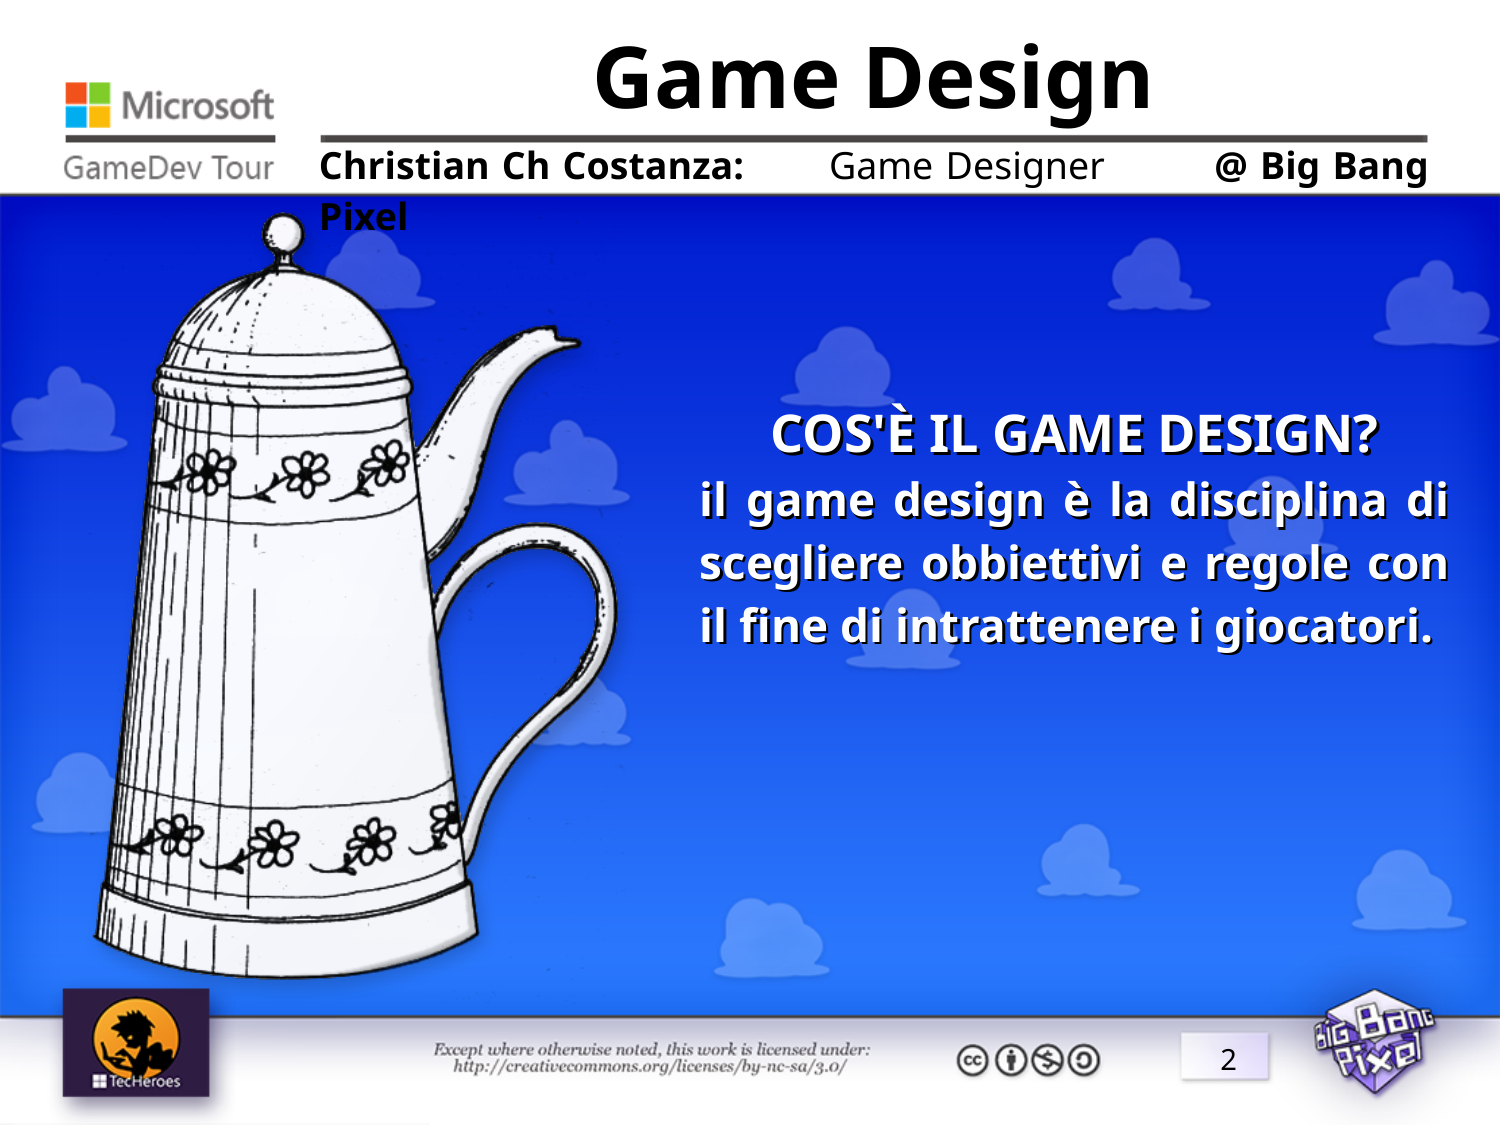

Game Design
Christian Ch Costanza: Game Designer @ Big Bang Pixel
COS'È IL GAME DESIGN?
il game design è la disciplina di scegliere obbiettivi e regole con il fine di intrattenere i giocatori.